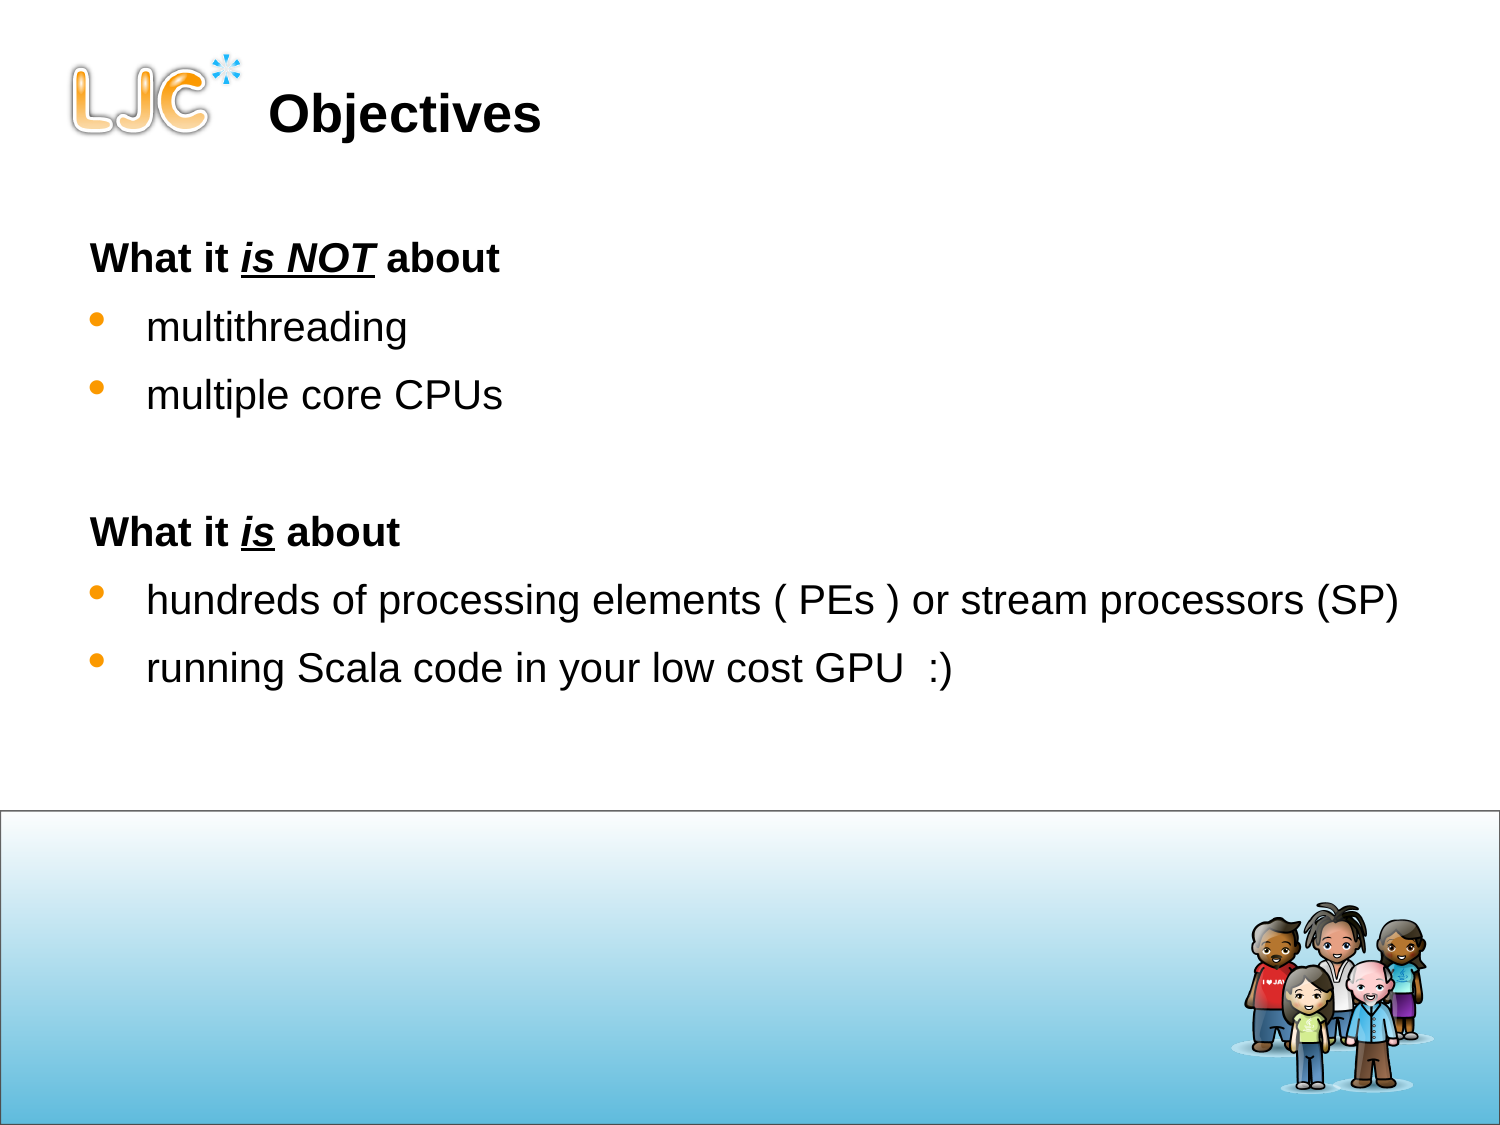

# Objectives
What it is NOT about
multithreading
multiple core CPUs
What it is about
hundreds of processing elements ( PEs ) or stream processors (SP)
running Scala code in your low cost GPU :)